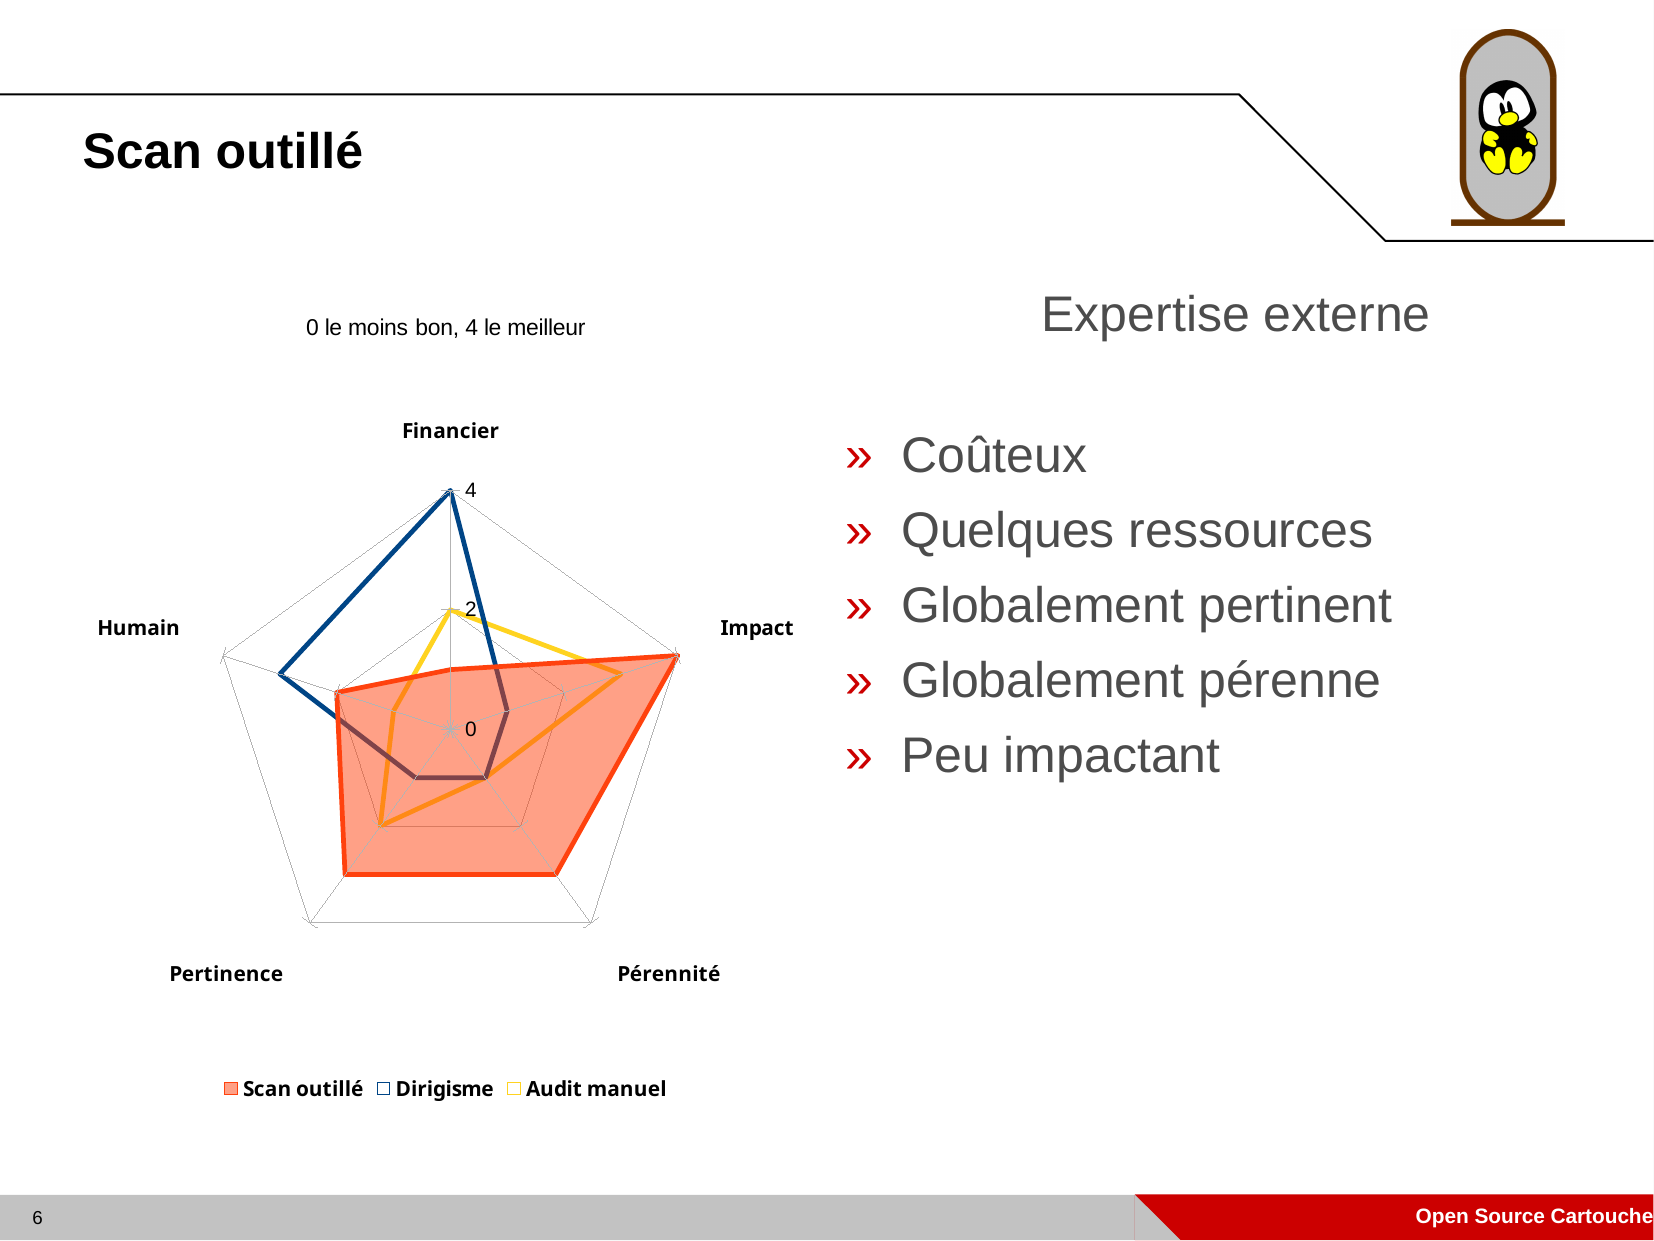

# Scan outillé
### Chart: 0 le moins bon, 4 le meilleur
| Category | Scan outillé | Dirigisme | Audit manuel |
|---|---|---|---|
| Financier | 1.0 | 4.0 | 2.0 |
| Humain | 2.0 | 3.0 | 1.0 |
| Pertinence | 3.0 | 1.0 | 2.0 |
| Pérennité | 3.0 | 1.0 | 1.0 |
| Impact | 4.0 | 1.0 | 3.0 |Expertise externe
Coûteux
Quelques ressources
Globalement pertinent
Globalement pérenne
Peu impactant